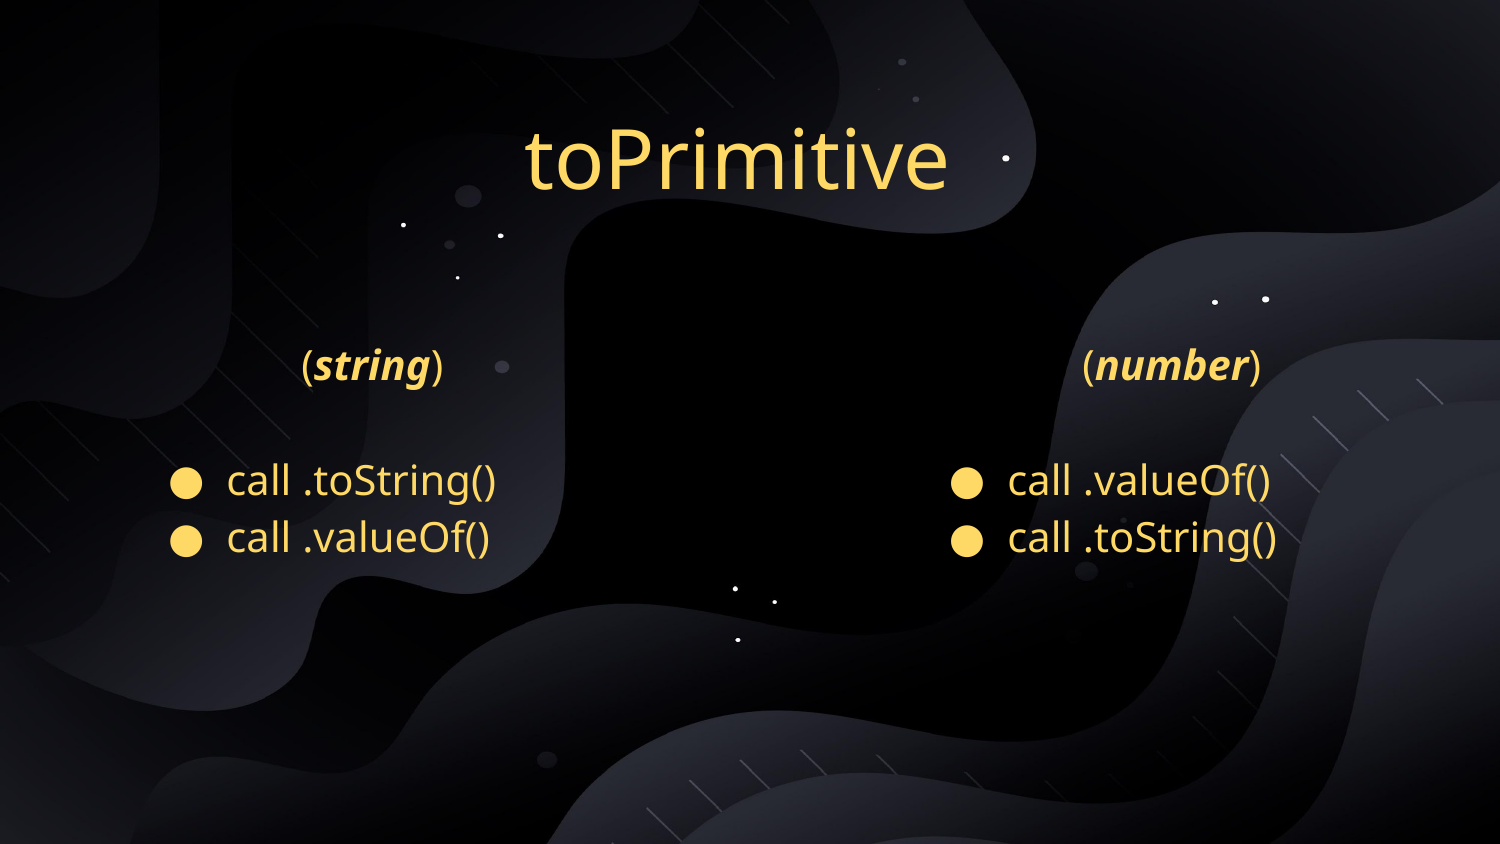

# toPrimitive
(string)
call .toString()
call .valueOf()
(number)
call .valueOf()
call .toString()